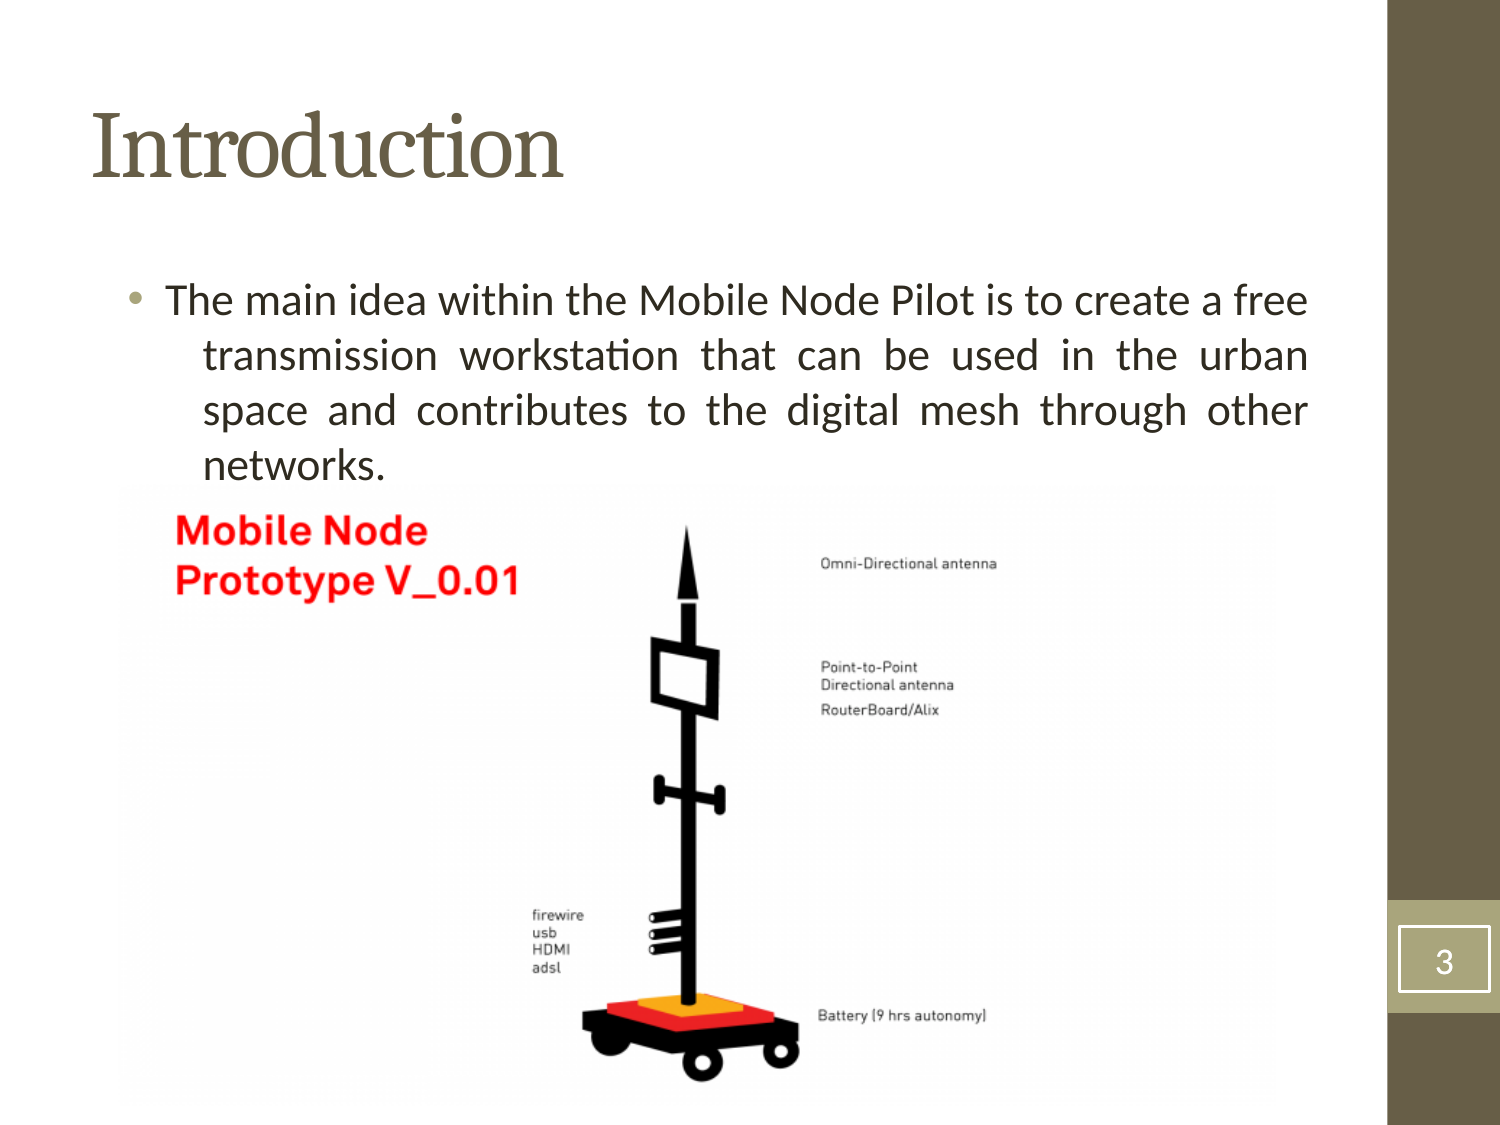

# Introduction
The main idea within the Mobile Node Pilot is to create a free transmission workstation that can be used in the urban space and contributes to the digital mesh through other networks.
3